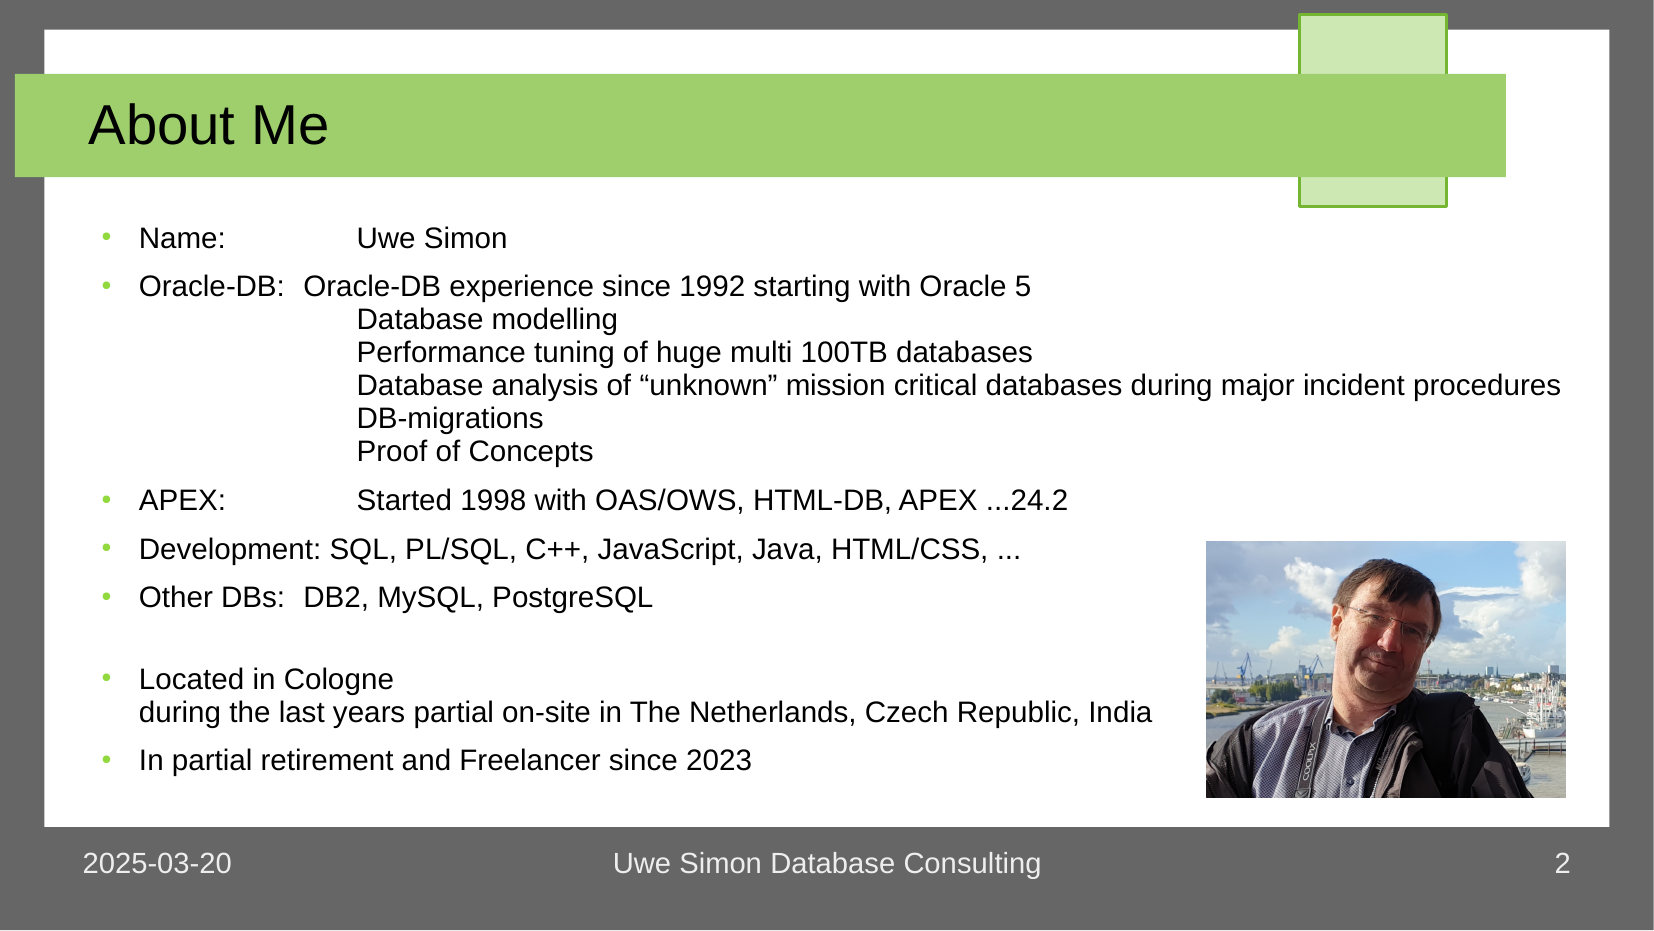

# About Me
Name: 				 	 Uwe Simon
Oracle-DB:	 Oracle-DB experience since 1992 starting with Oracle 5
	 	 Database modelling
	 	 Performance tuning of huge multi 100TB databases
	 	 Database analysis of “unknown” mission critical databases during major incident procedures
	 	 DB-migrations
	 	 Proof of Concepts
APEX:		 Started 1998 with OAS/OWS, HTML-DB, APEX ...24.2
Development: SQL, PL/SQL, C++, JavaScript, Java, HTML/CSS, ...
Other DBs:	 DB2, MySQL, PostgreSQL
Located in Cologne
during the last years partial on-site in The Netherlands, Czech Republic, India
In partial retirement and Freelancer since 2023
2024-04-24
Uwe Simon Database Consulting
2